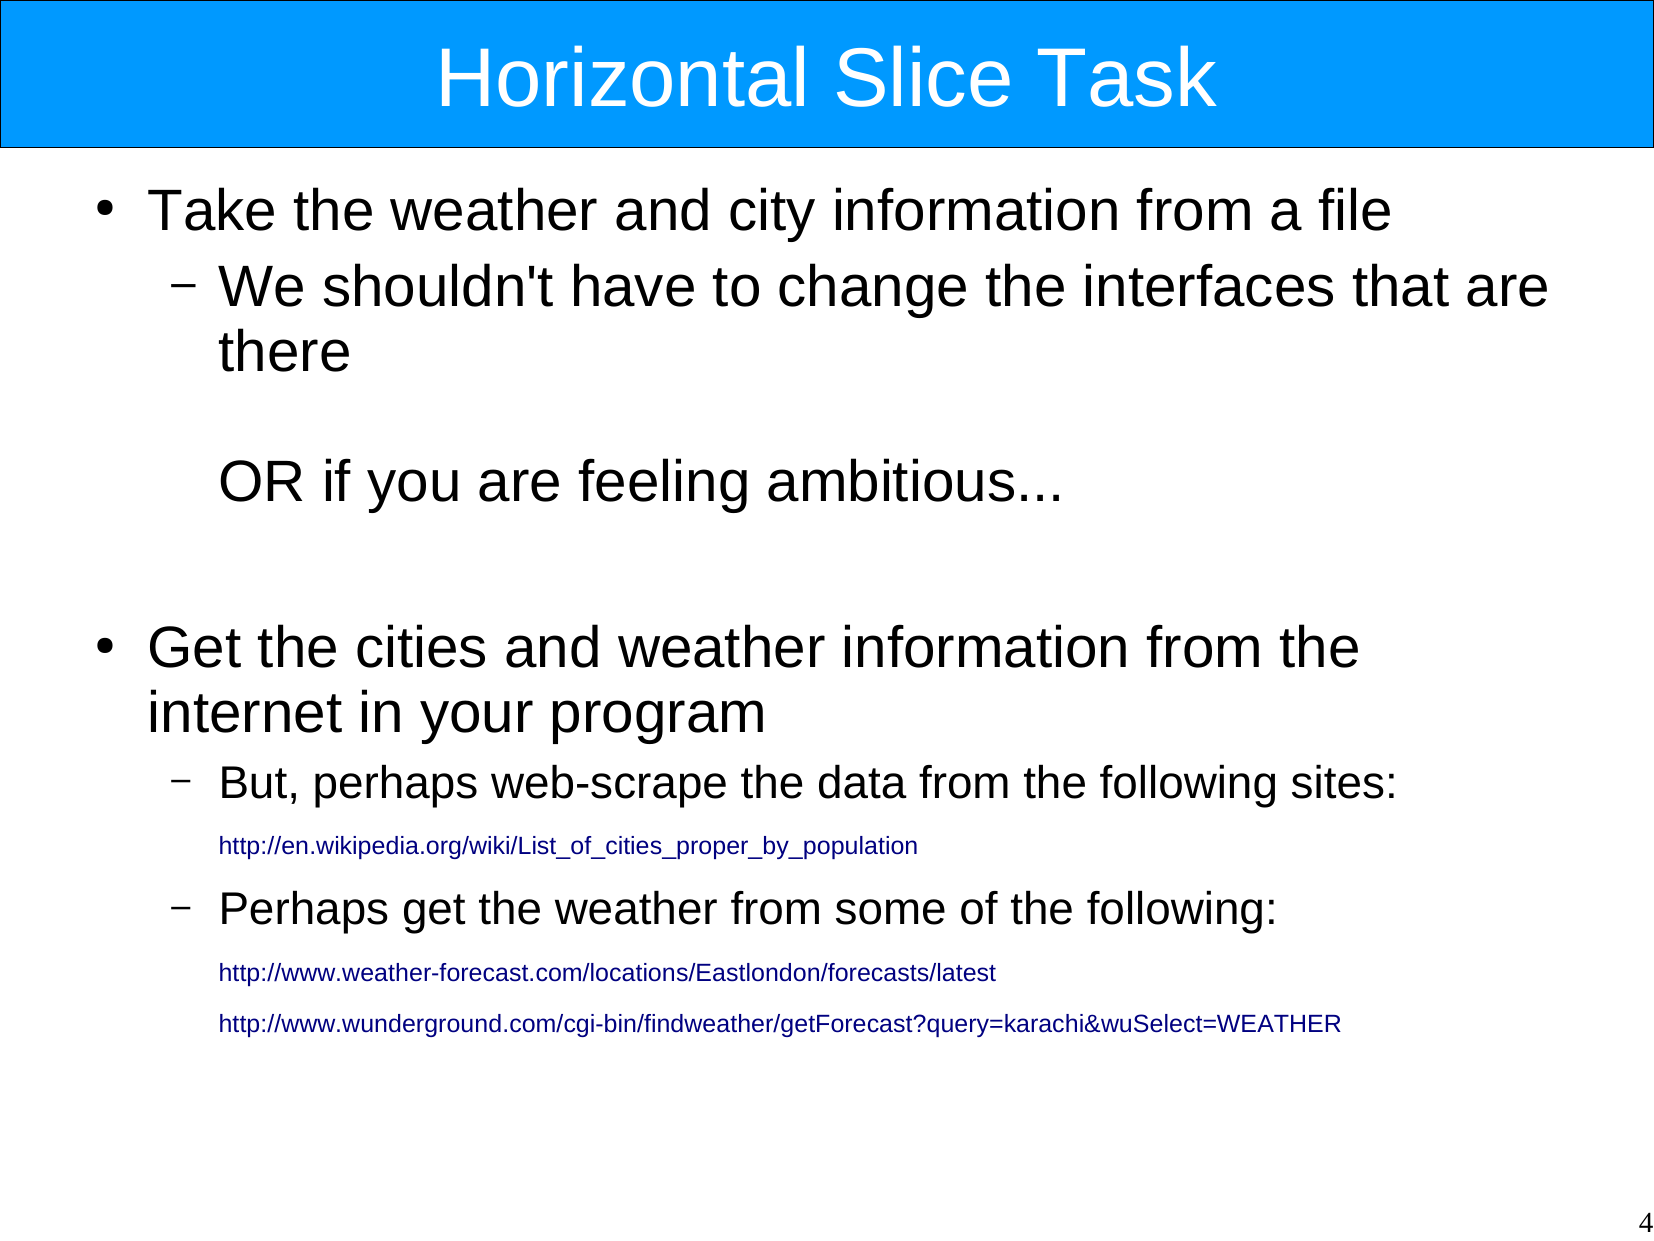

# Horizontal Slice Task
Take the weather and city information from a file
We shouldn't have to change the interfaces that are there
OR if you are feeling ambitious...
Get the cities and weather information from the internet in your program
But, perhaps web-scrape the data from the following sites:
http://en.wikipedia.org/wiki/List_of_cities_proper_by_population
Perhaps get the weather from some of the following:
http://www.weather-forecast.com/locations/Eastlondon/forecasts/latest
http://www.wunderground.com/cgi-bin/findweather/getForecast?query=karachi&wuSelect=WEATHER
4